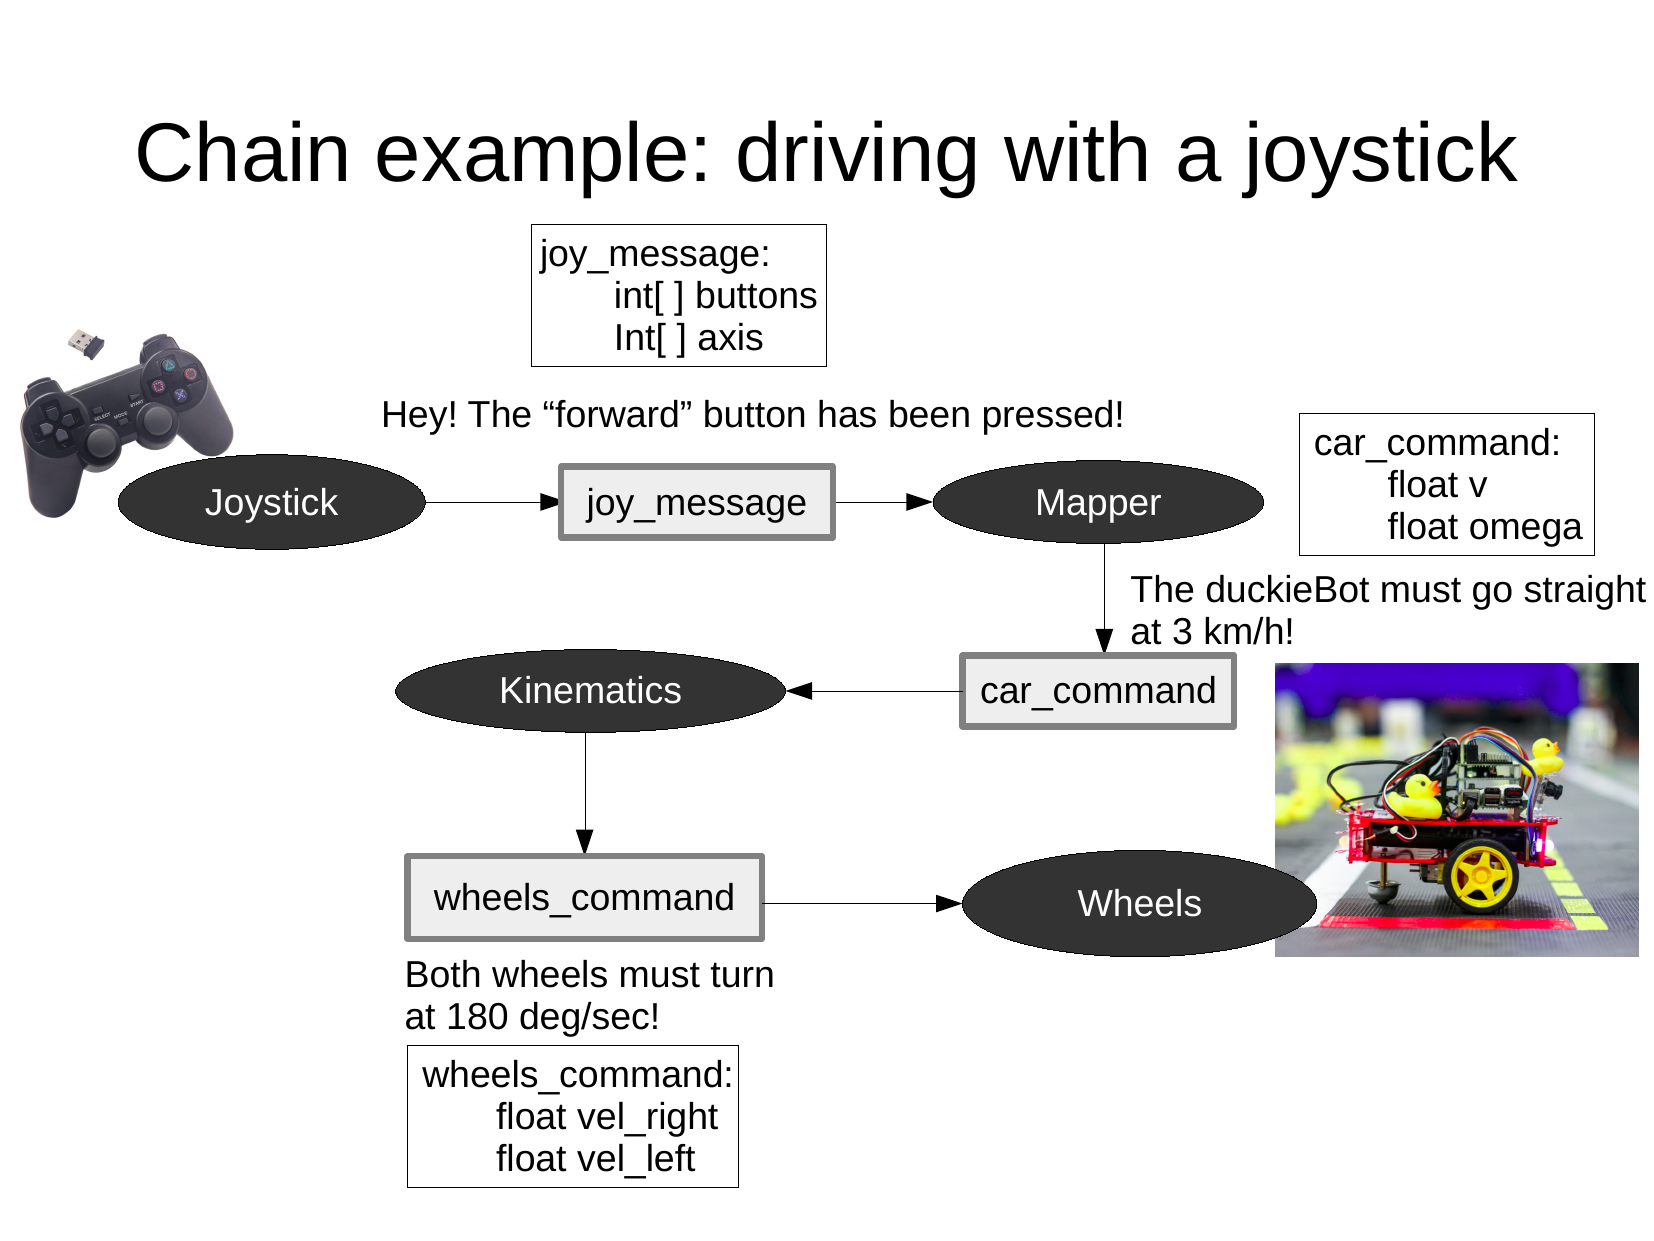

# Chain example: driving with a joystick
joy_message:
	int[ ] buttons
	Int[ ] axis
Hey! The “forward” button has been pressed!
car_command:
	float v
	float omega
Joystick
Mapper
joy_message
The duckieBot must go straight
at 3 km/h!
Kinematics
car_command
Wheels
wheels_command
Both wheels must turn
at 180 deg/sec!
wheels_command:
	float vel_right
	float vel_left